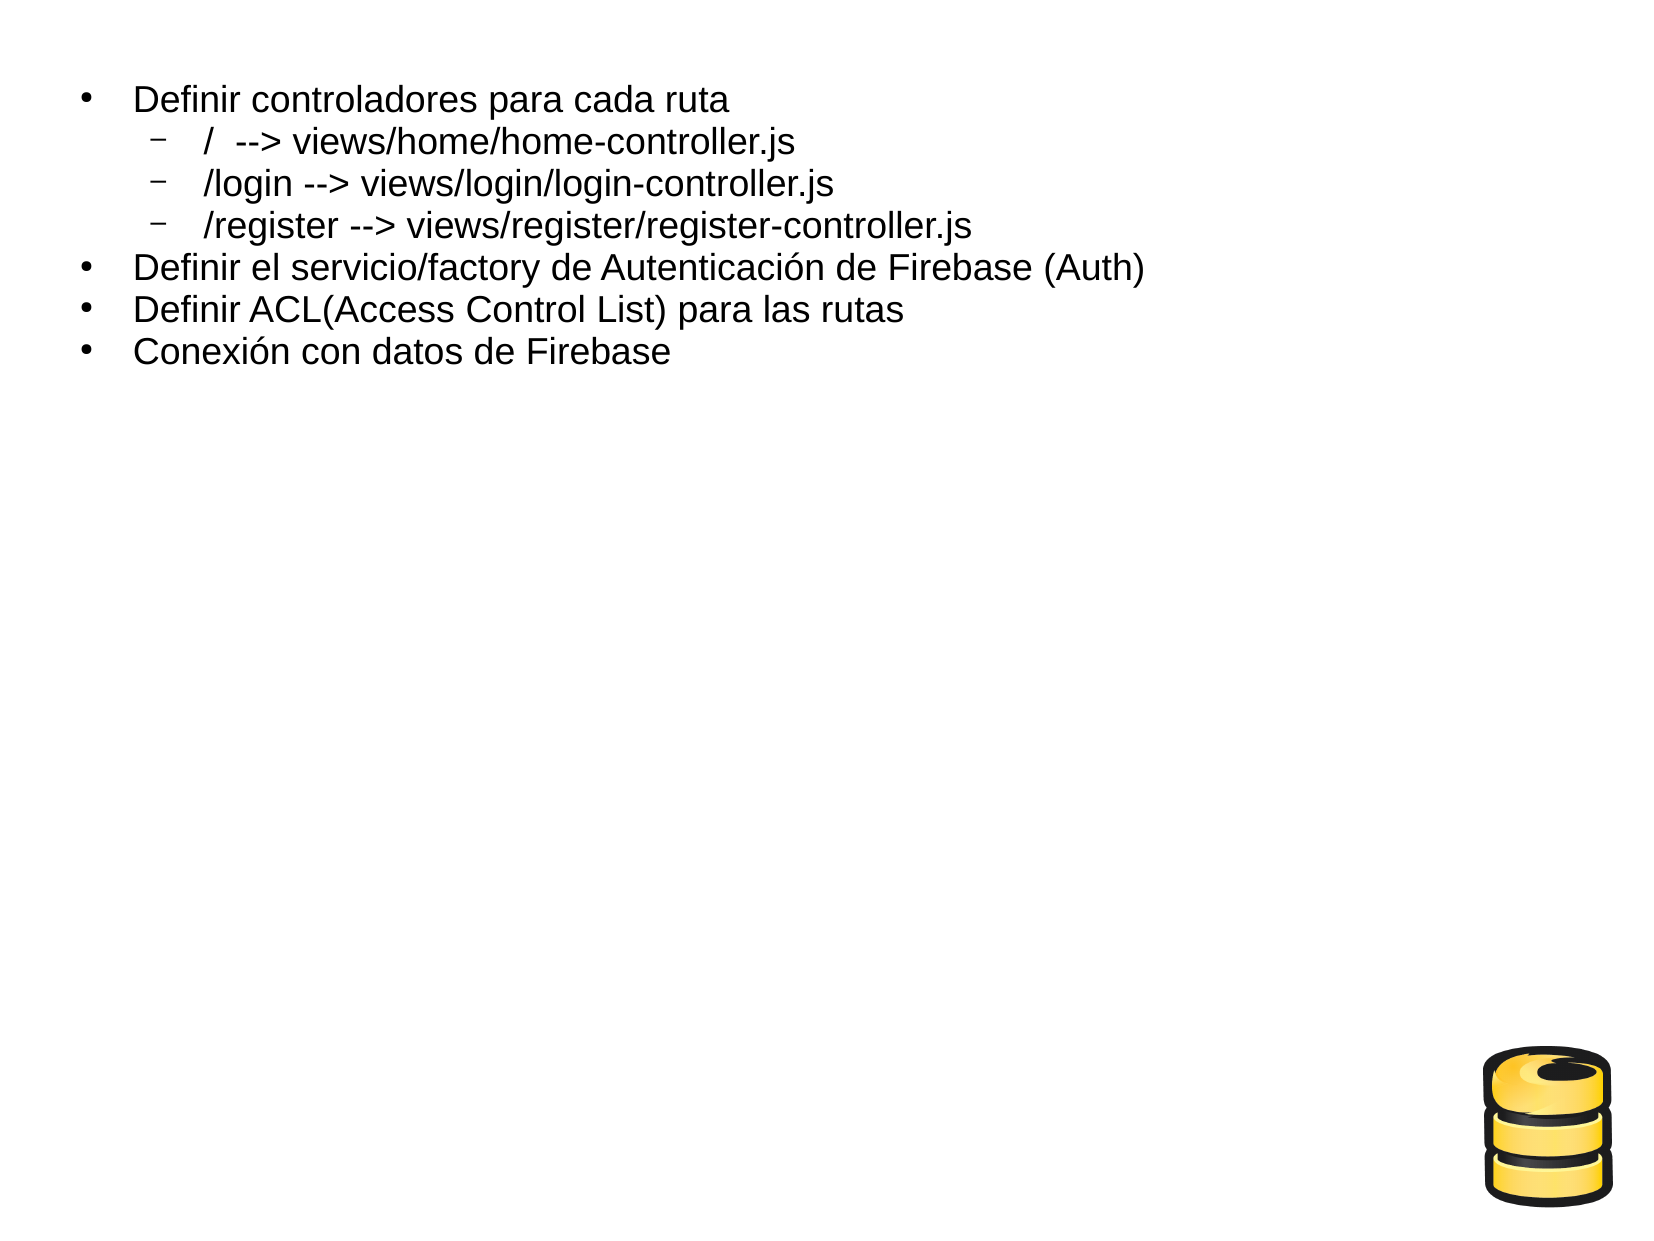

Definir controladores para cada ruta
/ --> views/home/home-controller.js
/login --> views/login/login-controller.js
/register --> views/register/register-controller.js
Definir el servicio/factory de Autenticación de Firebase (Auth)
Definir ACL(Access Control List) para las rutas
Conexión con datos de Firebase